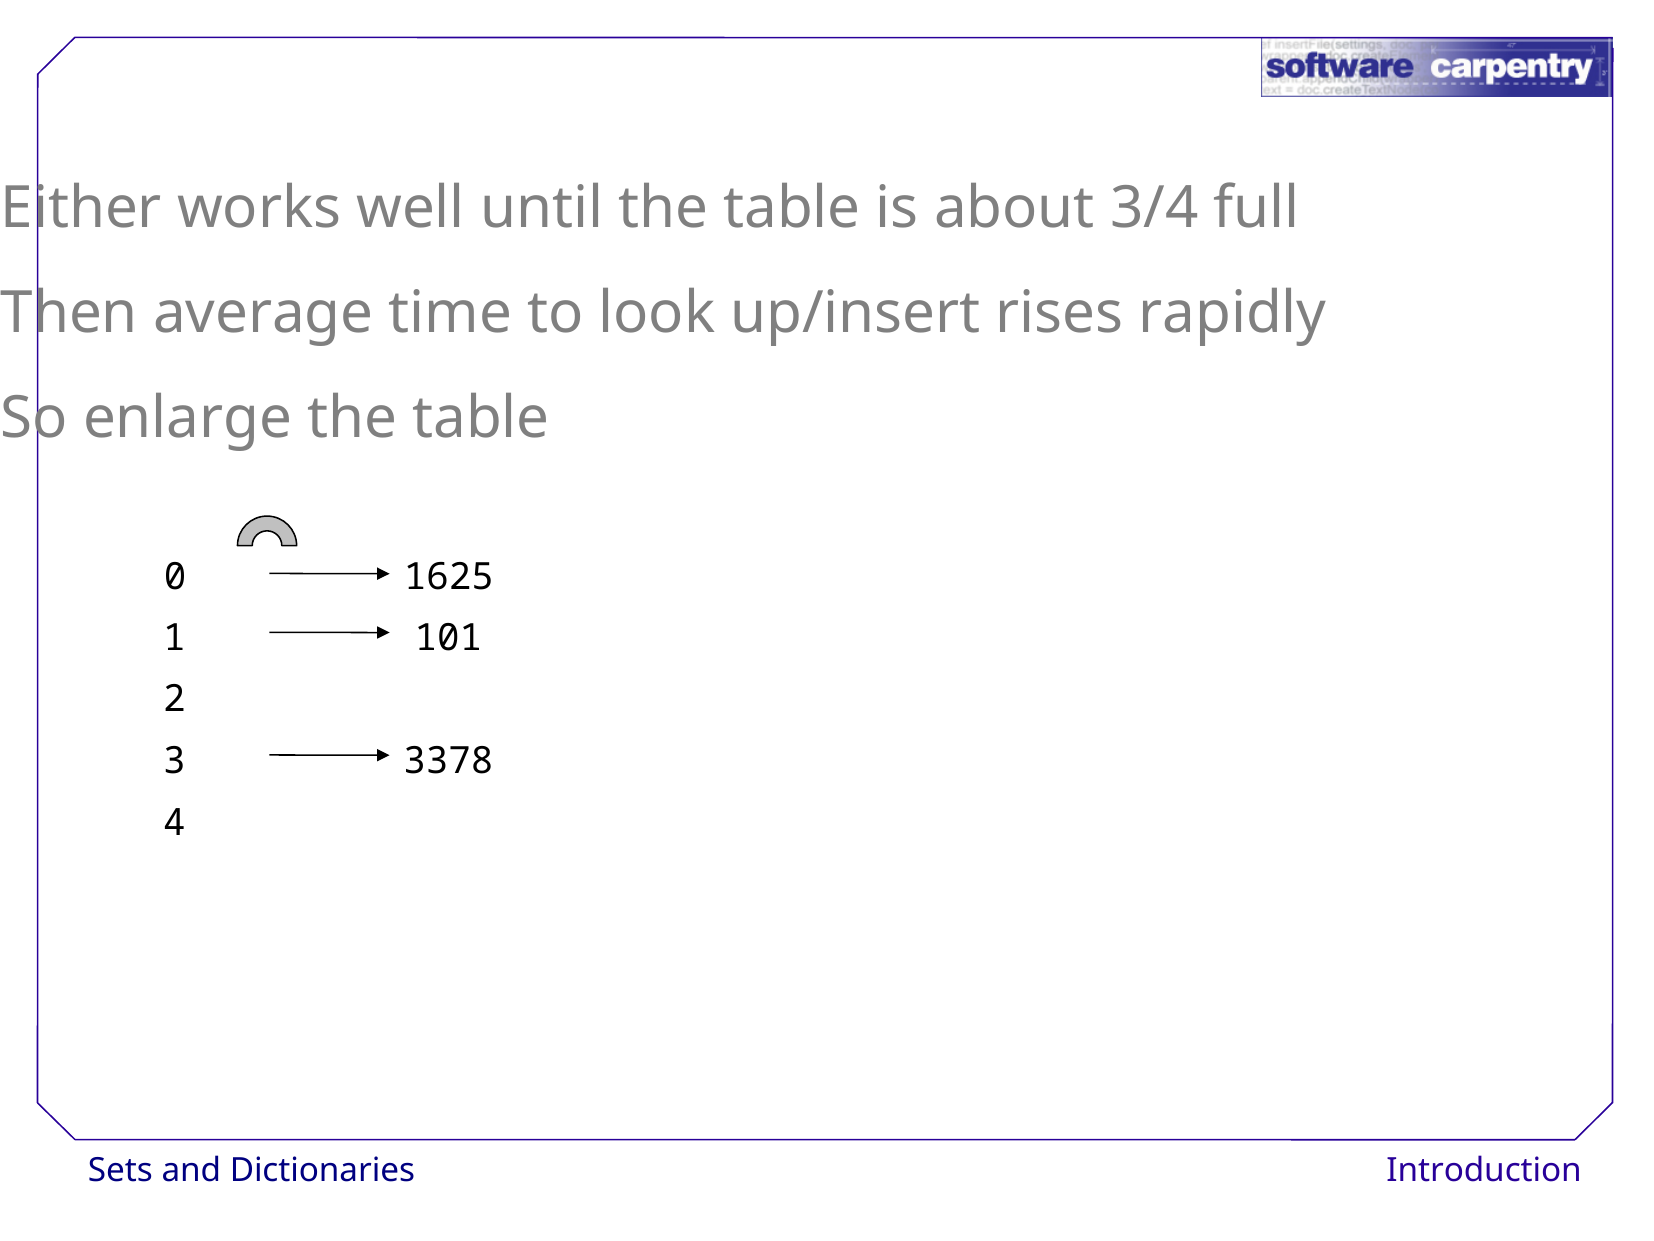

Either works well until the table is about 3/4 full
Then average time to look up/insert rises rapidly
So enlarge the table
0
1625
| |
| --- |
| |
| |
| |
| |
1
101
2
3
3378
4